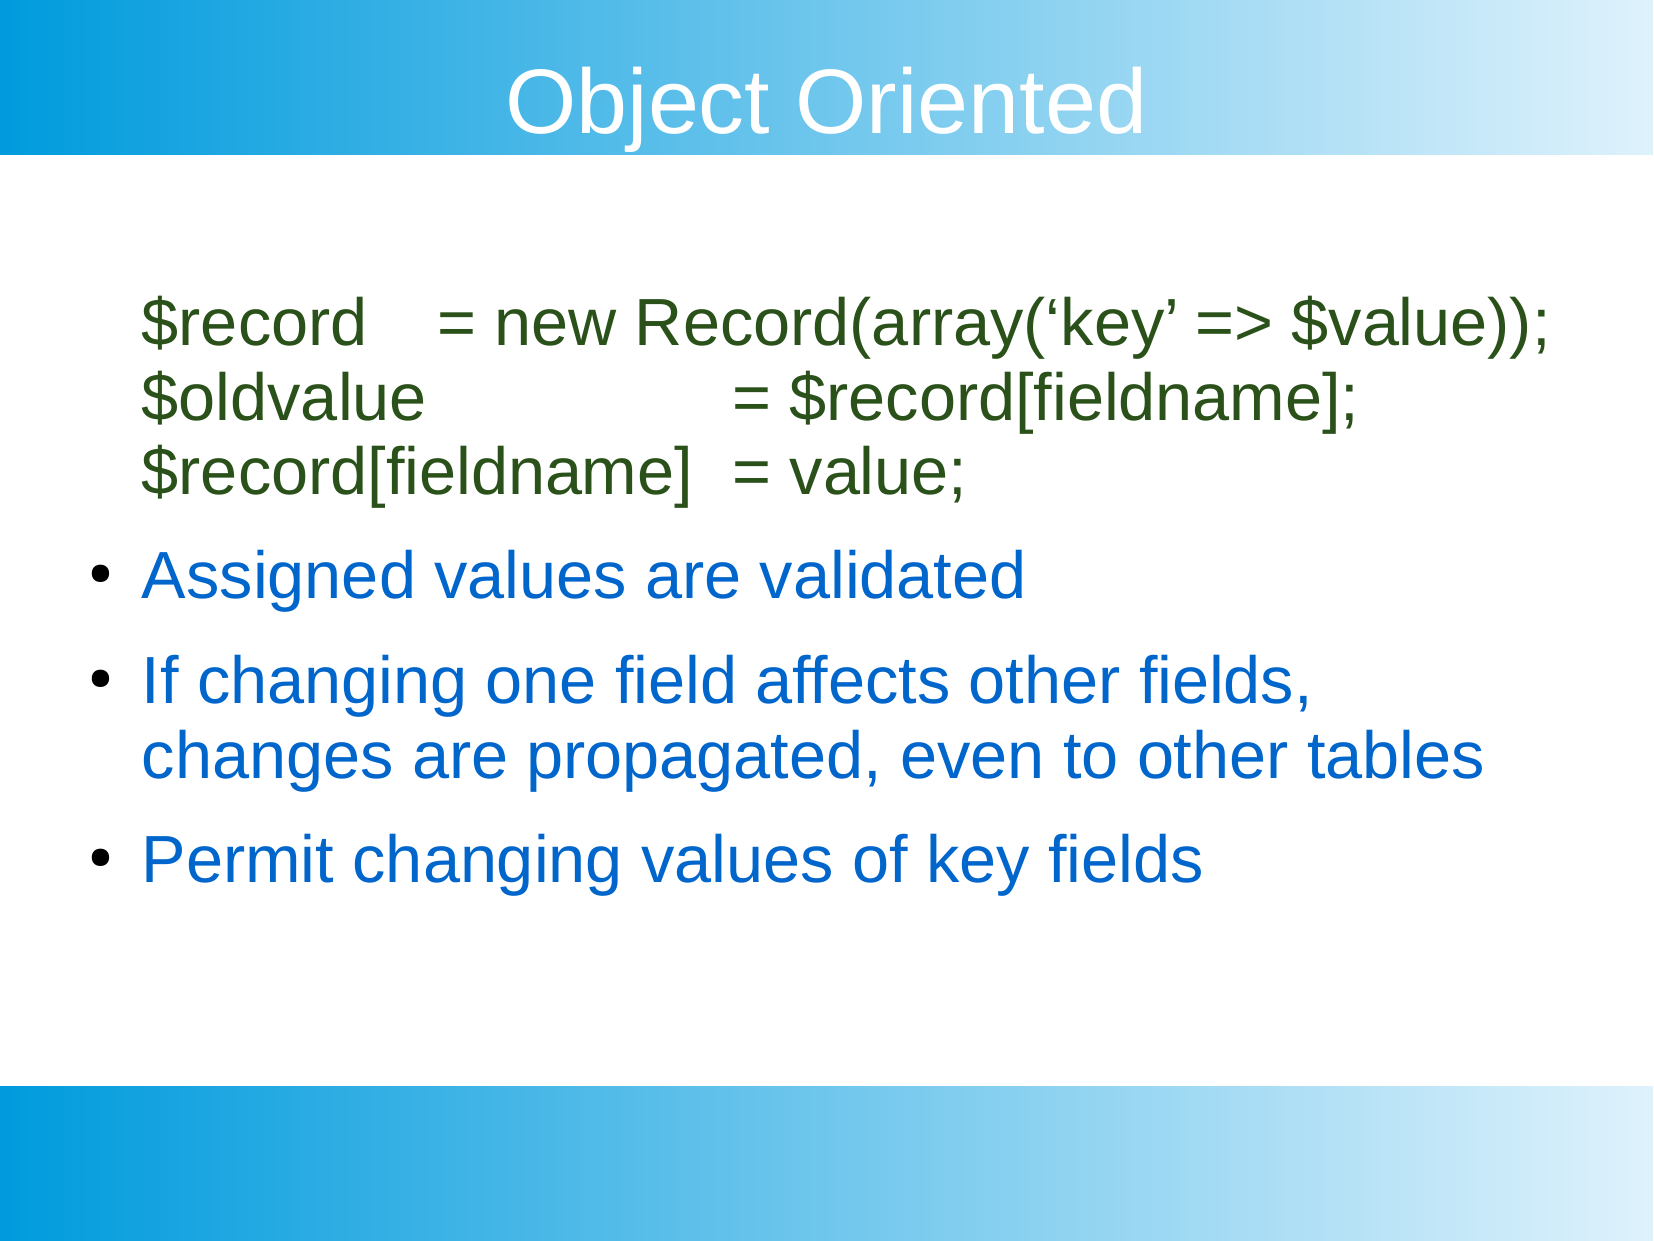

# Object Oriented
$record 	= new Record(array(‘key’ => $value));
$oldvalue					= $record[fieldname];
$record[fieldname] 	= value;
Assigned values are validated
If changing one field affects other fields, changes are propagated, even to other tables
Permit changing values of key fields